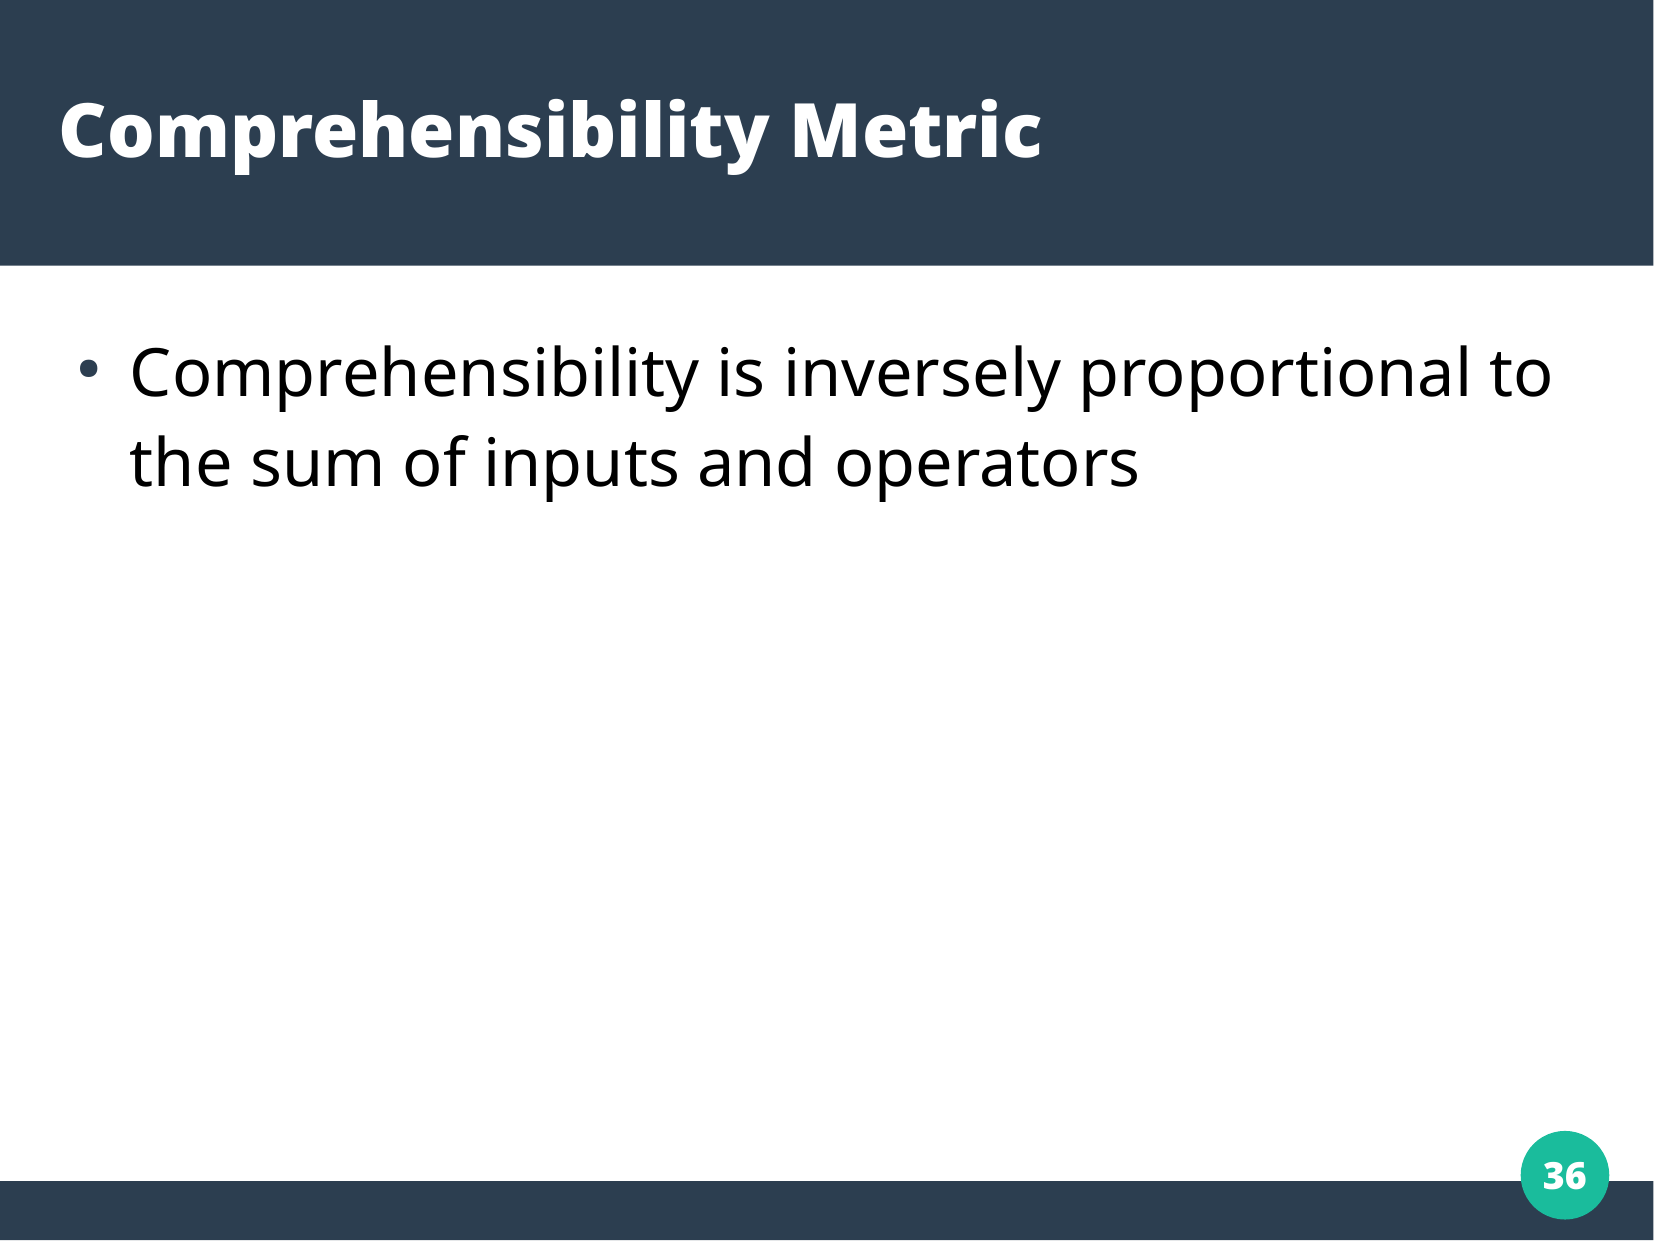

# Comprehensibility Metric
Comprehensibility is inversely proportional to the sum of inputs and operators
36